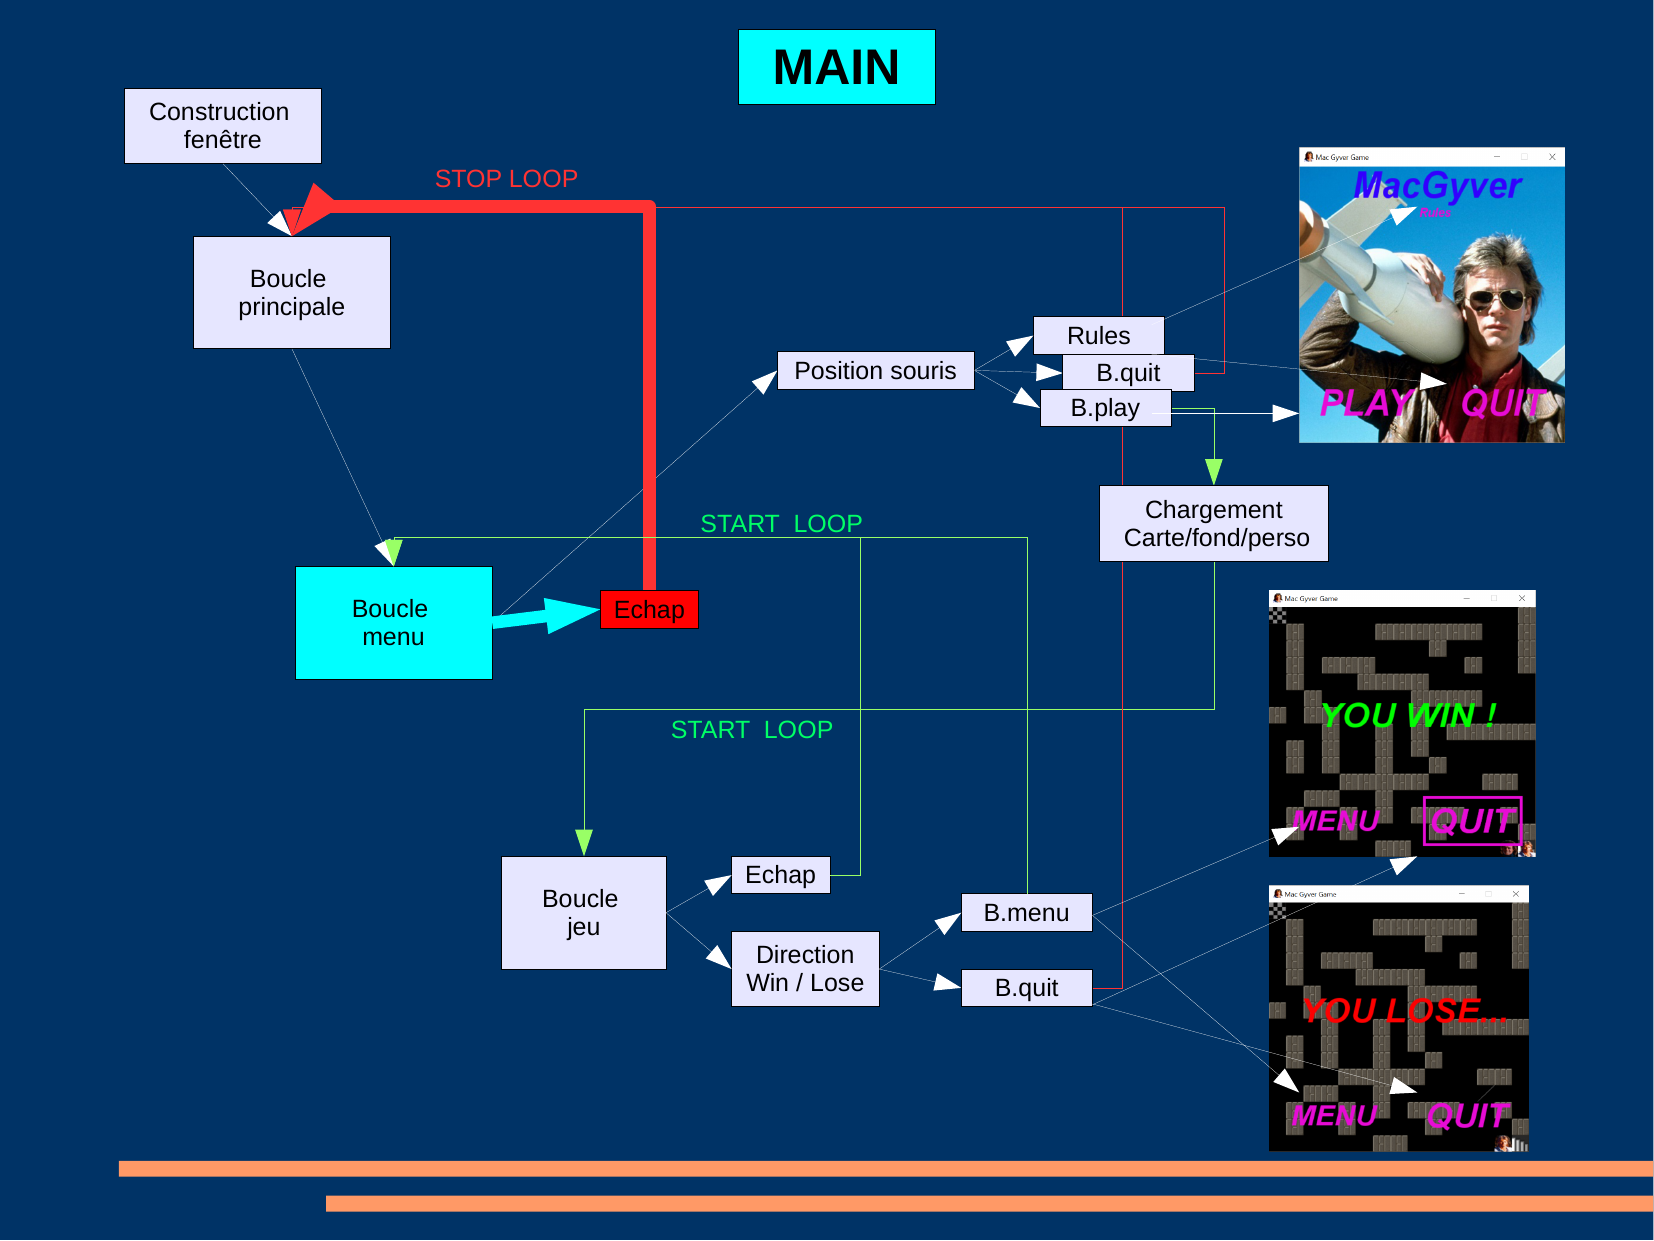

MAIN
Construction
fenêtre
STOP LOOP
Boucle
principale
Rules
Position souris
B.quit
B.play
Chargement
 Carte/fond/perso
START LOOP
Boucle
menu
Echap
START LOOP
Boucle
jeu
Echap
B.menu
Direction
Win / Lose
B.quit